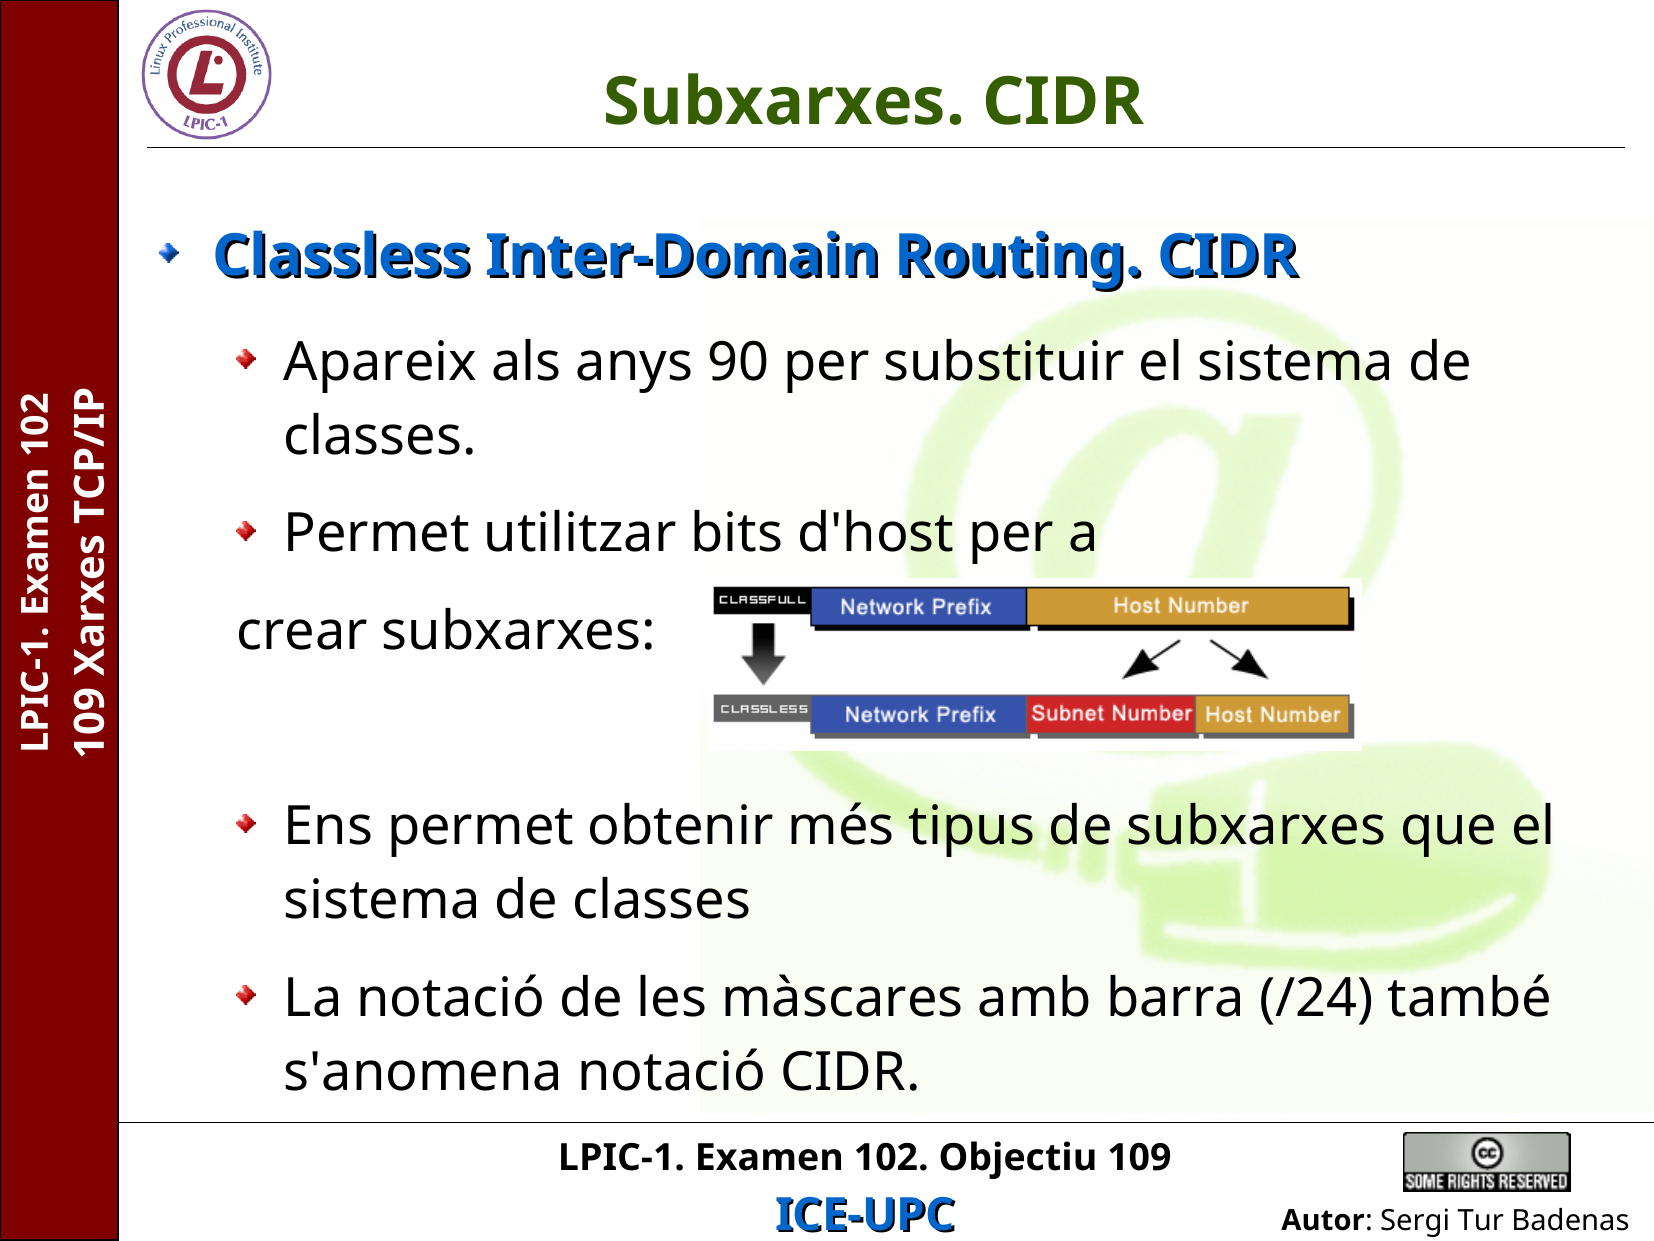

# Subxarxes. CIDR
Classless Inter-Domain Routing. CIDR
Apareix als anys 90 per substituir el sistema de classes.
Permet utilitzar bits d'host per a
crear subxarxes:
Ens permet obtenir més tipus de subxarxes que el sistema de classes
La notació de les màscares amb barra (/24) també s'anomena notació CIDR.